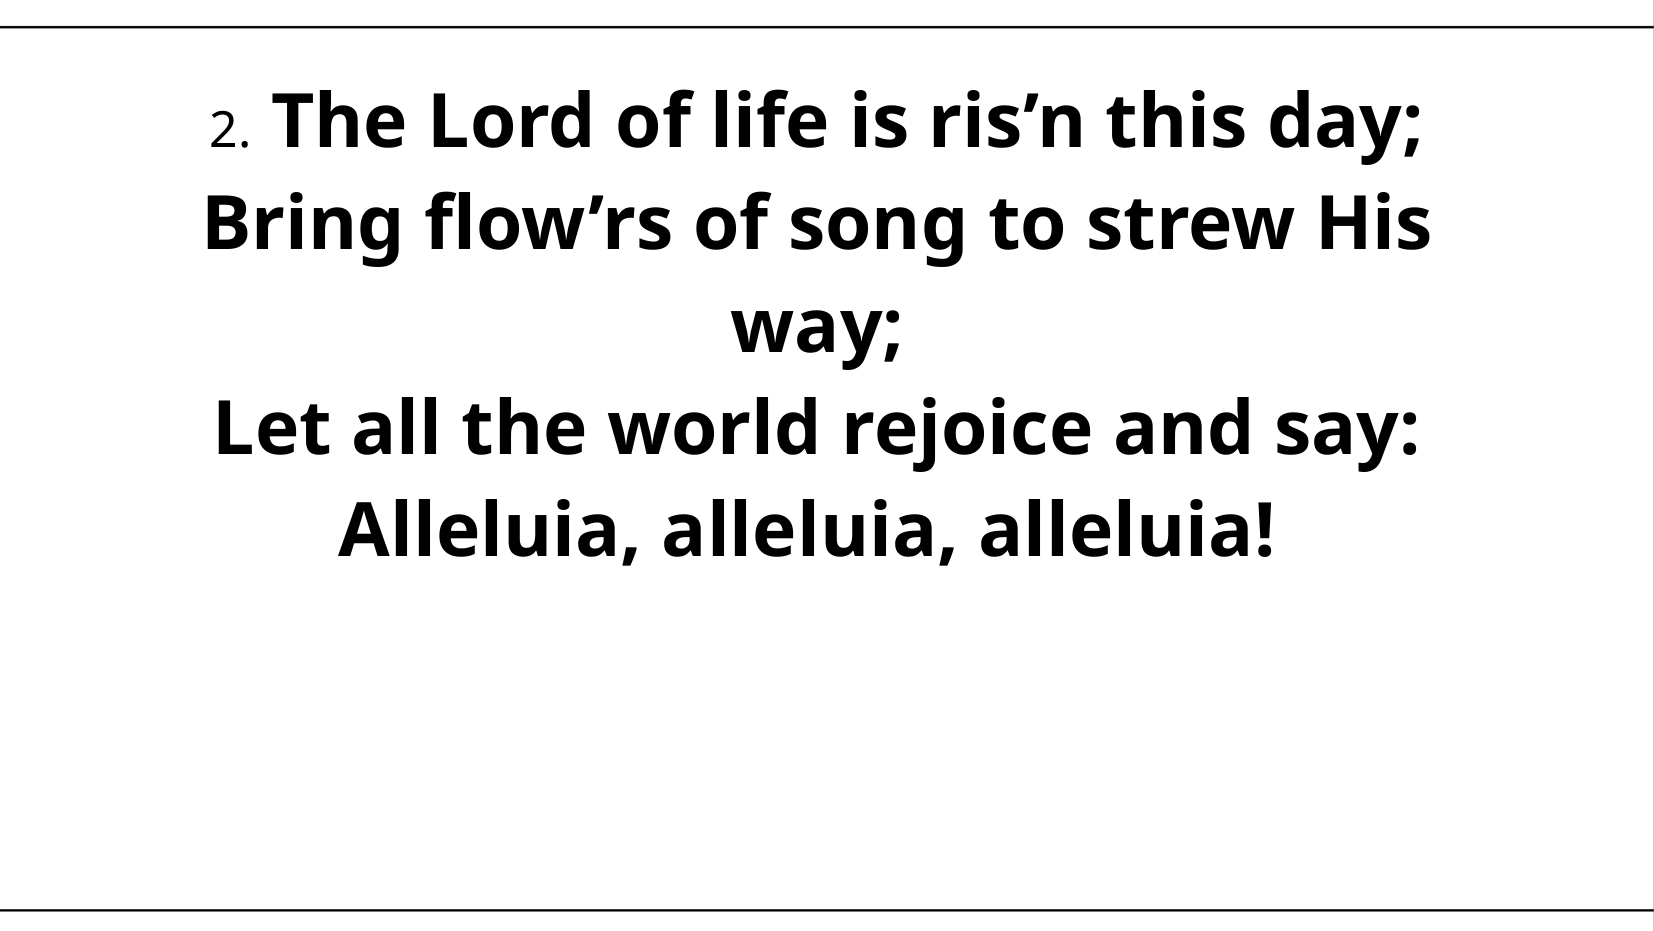

2. The Lord of life is ris’n this day;
Bring flow’rs of song to strew His way;
Let all the world rejoice and say:
Alleluia, alleluia, alleluia!